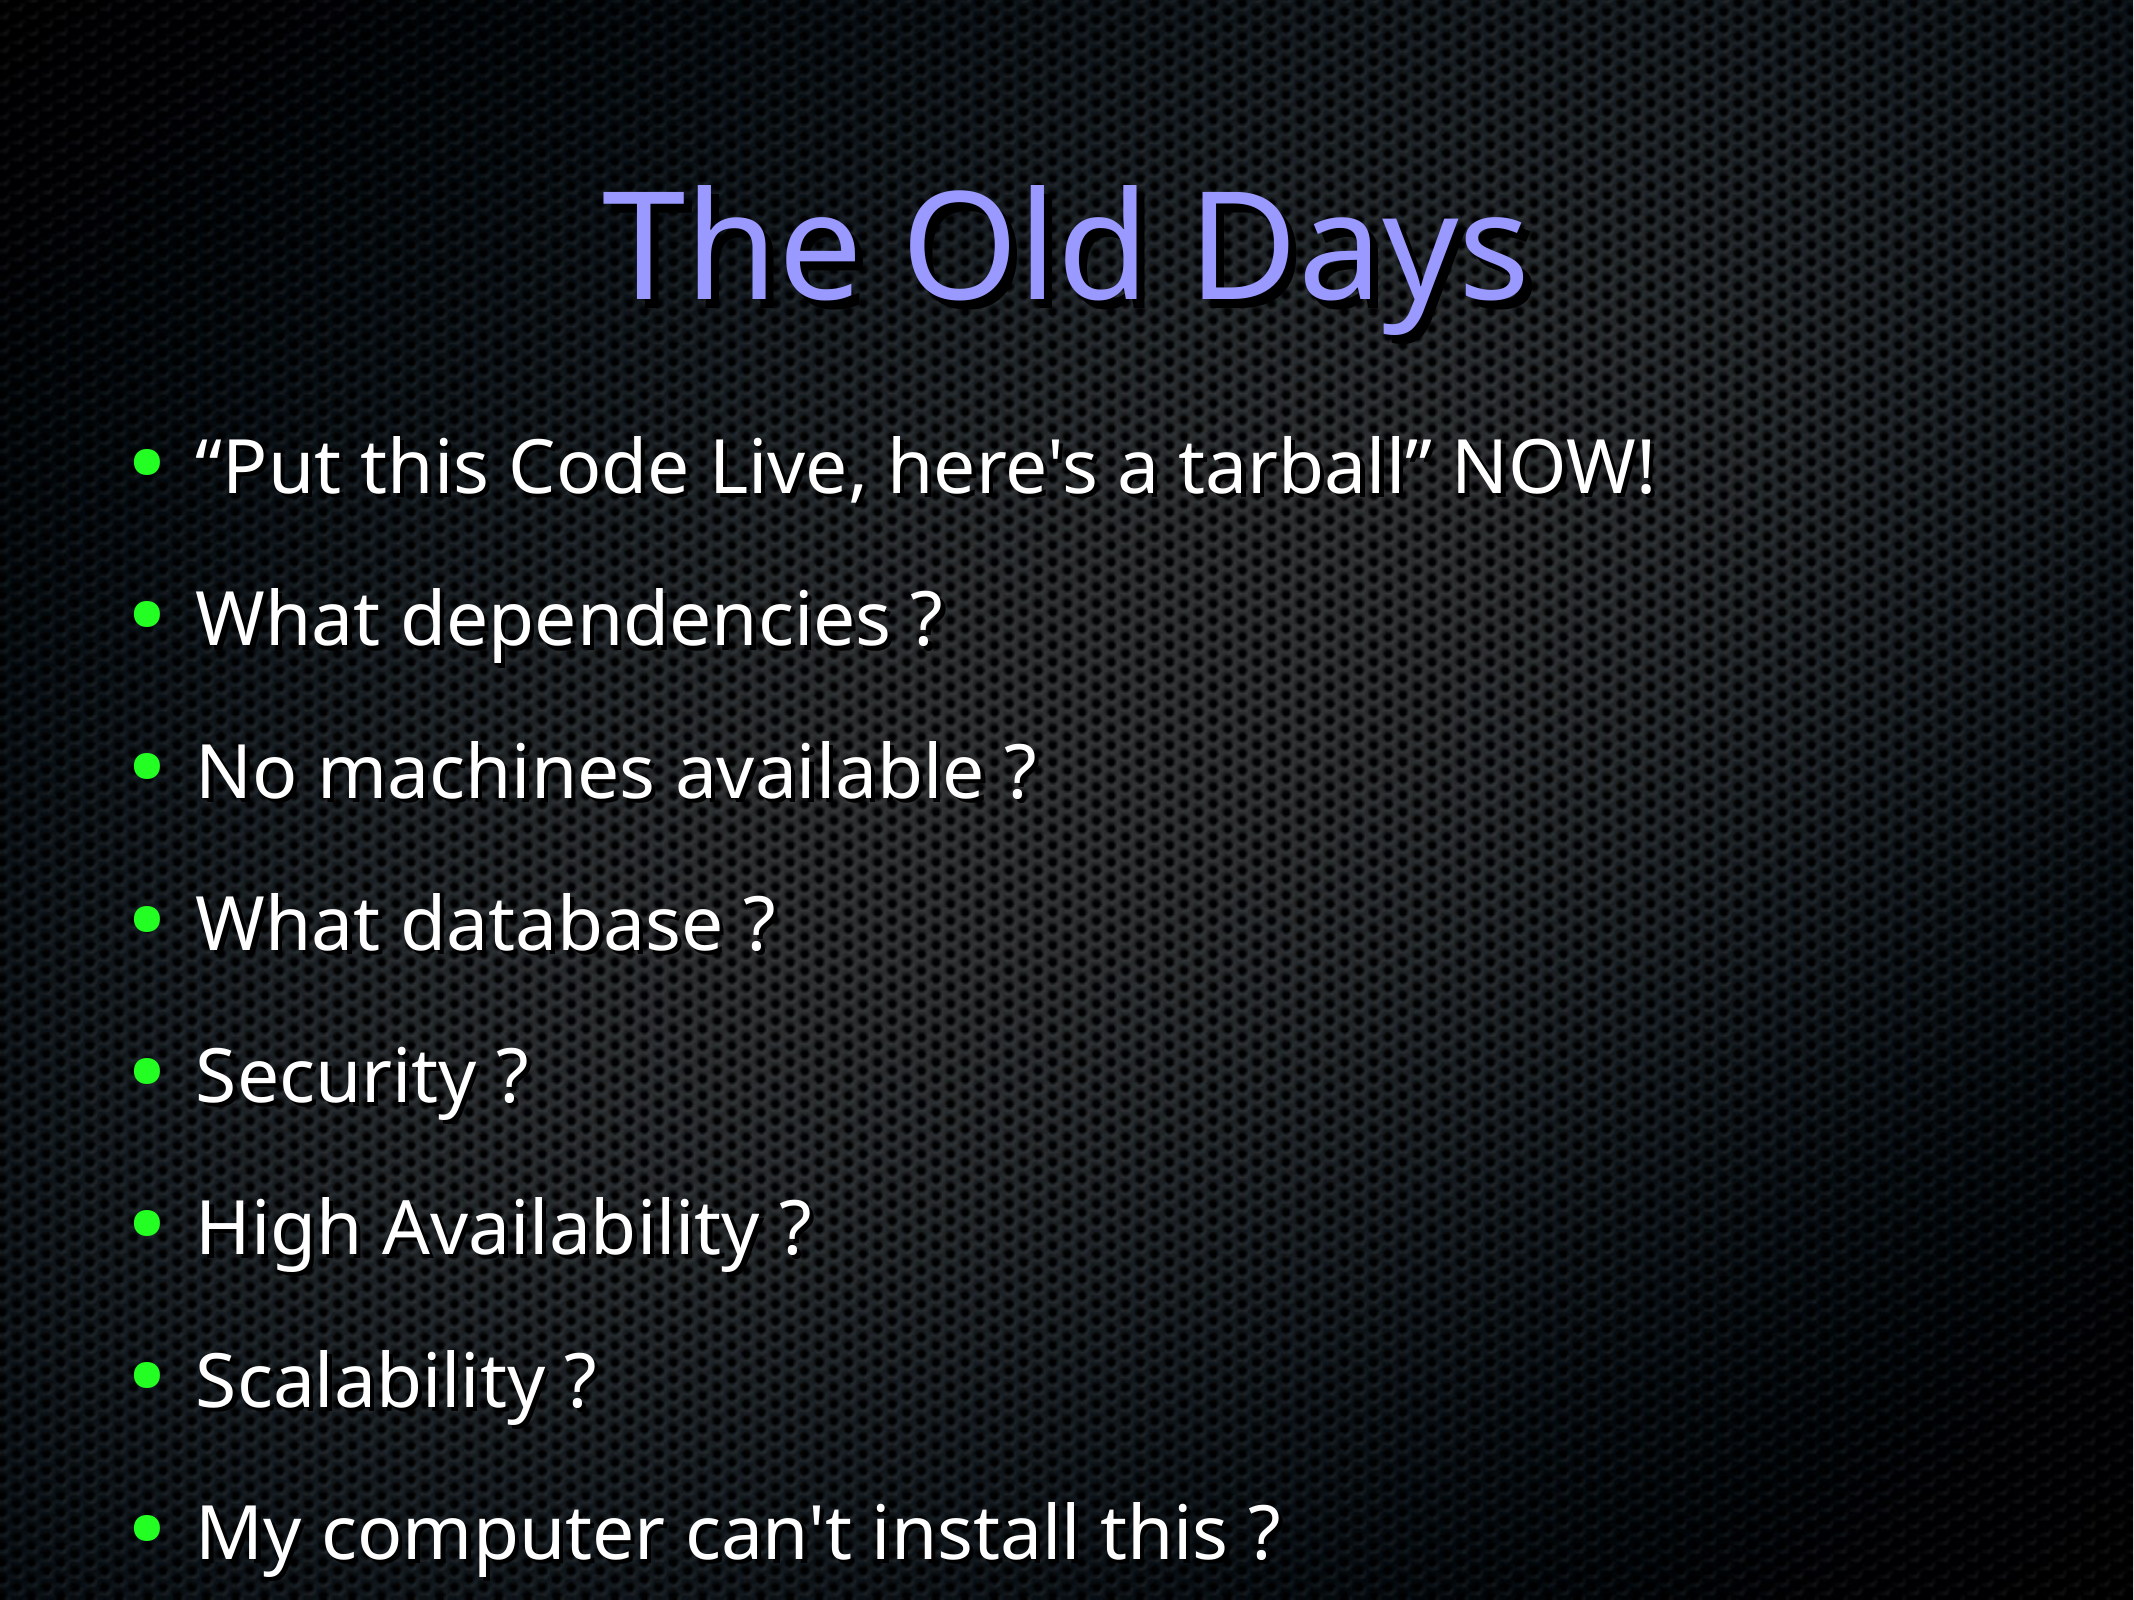

# The Old Days
“Put this Code Live, here's a tarball” NOW!
What dependencies ?
No machines available ?
What database ?
Security ?
High Availability ?
Scalability ?
My computer can't install this ?